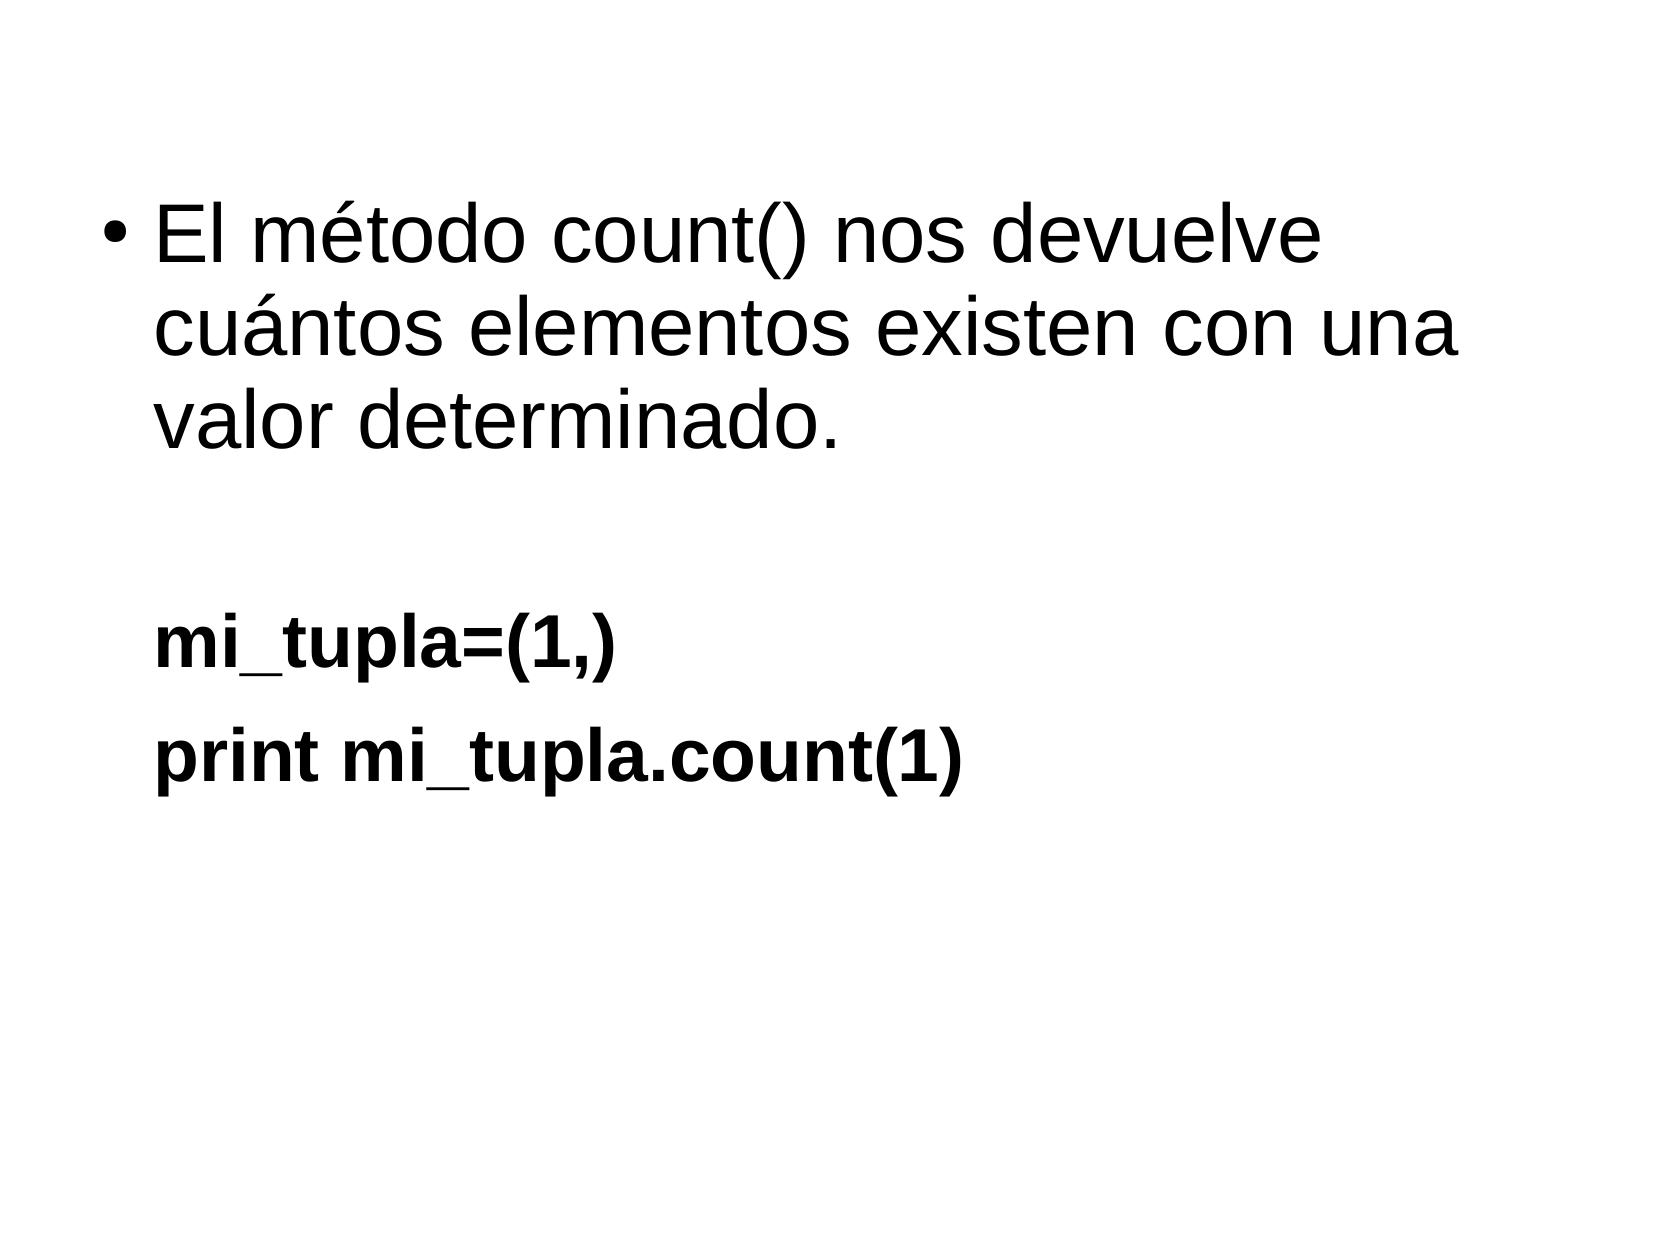

# El método count() nos devuelve cuántos elementos existen con una valor determinado.
mi_tupla=(1,)
print mi_tupla.count(1)